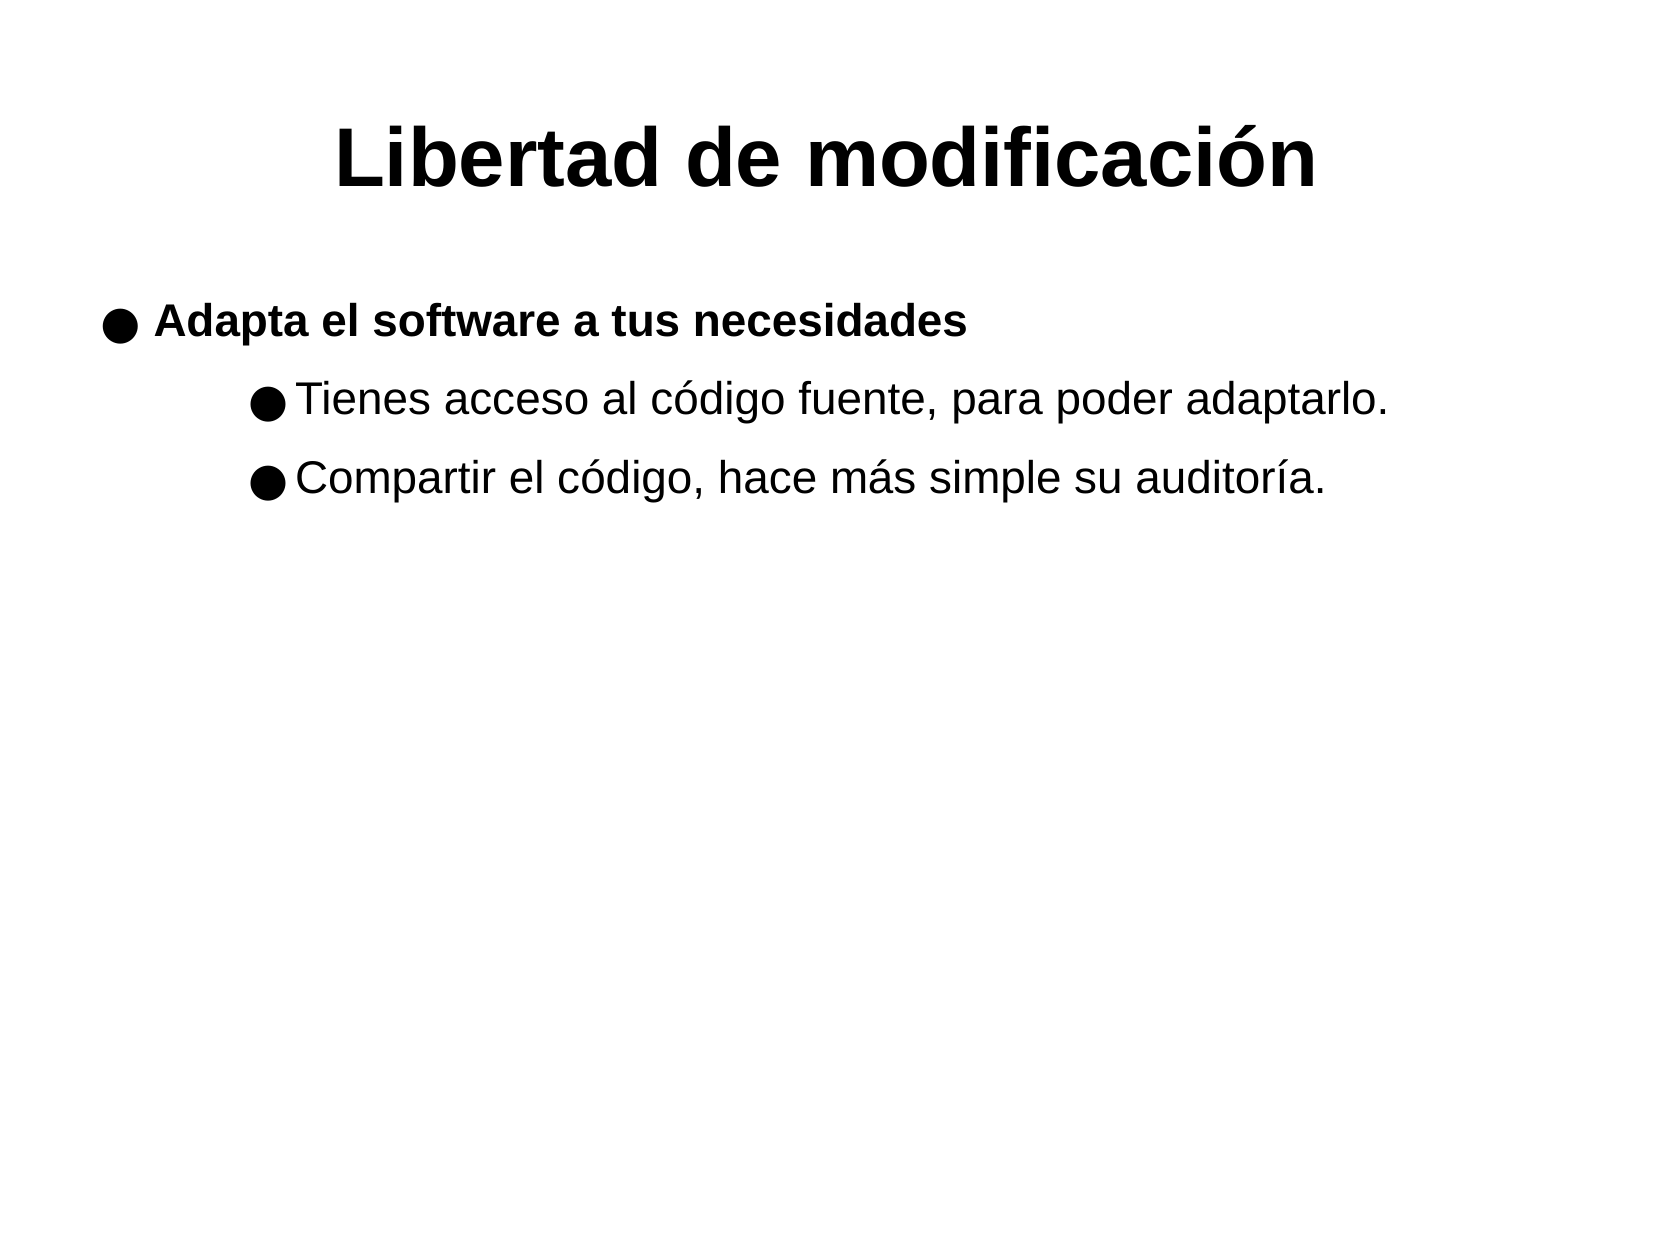

Libertad de modificación
Adapta el software a tus necesidades
Tienes acceso al código fuente, para poder adaptarlo.
Compartir el código, hace más simple su auditoría.